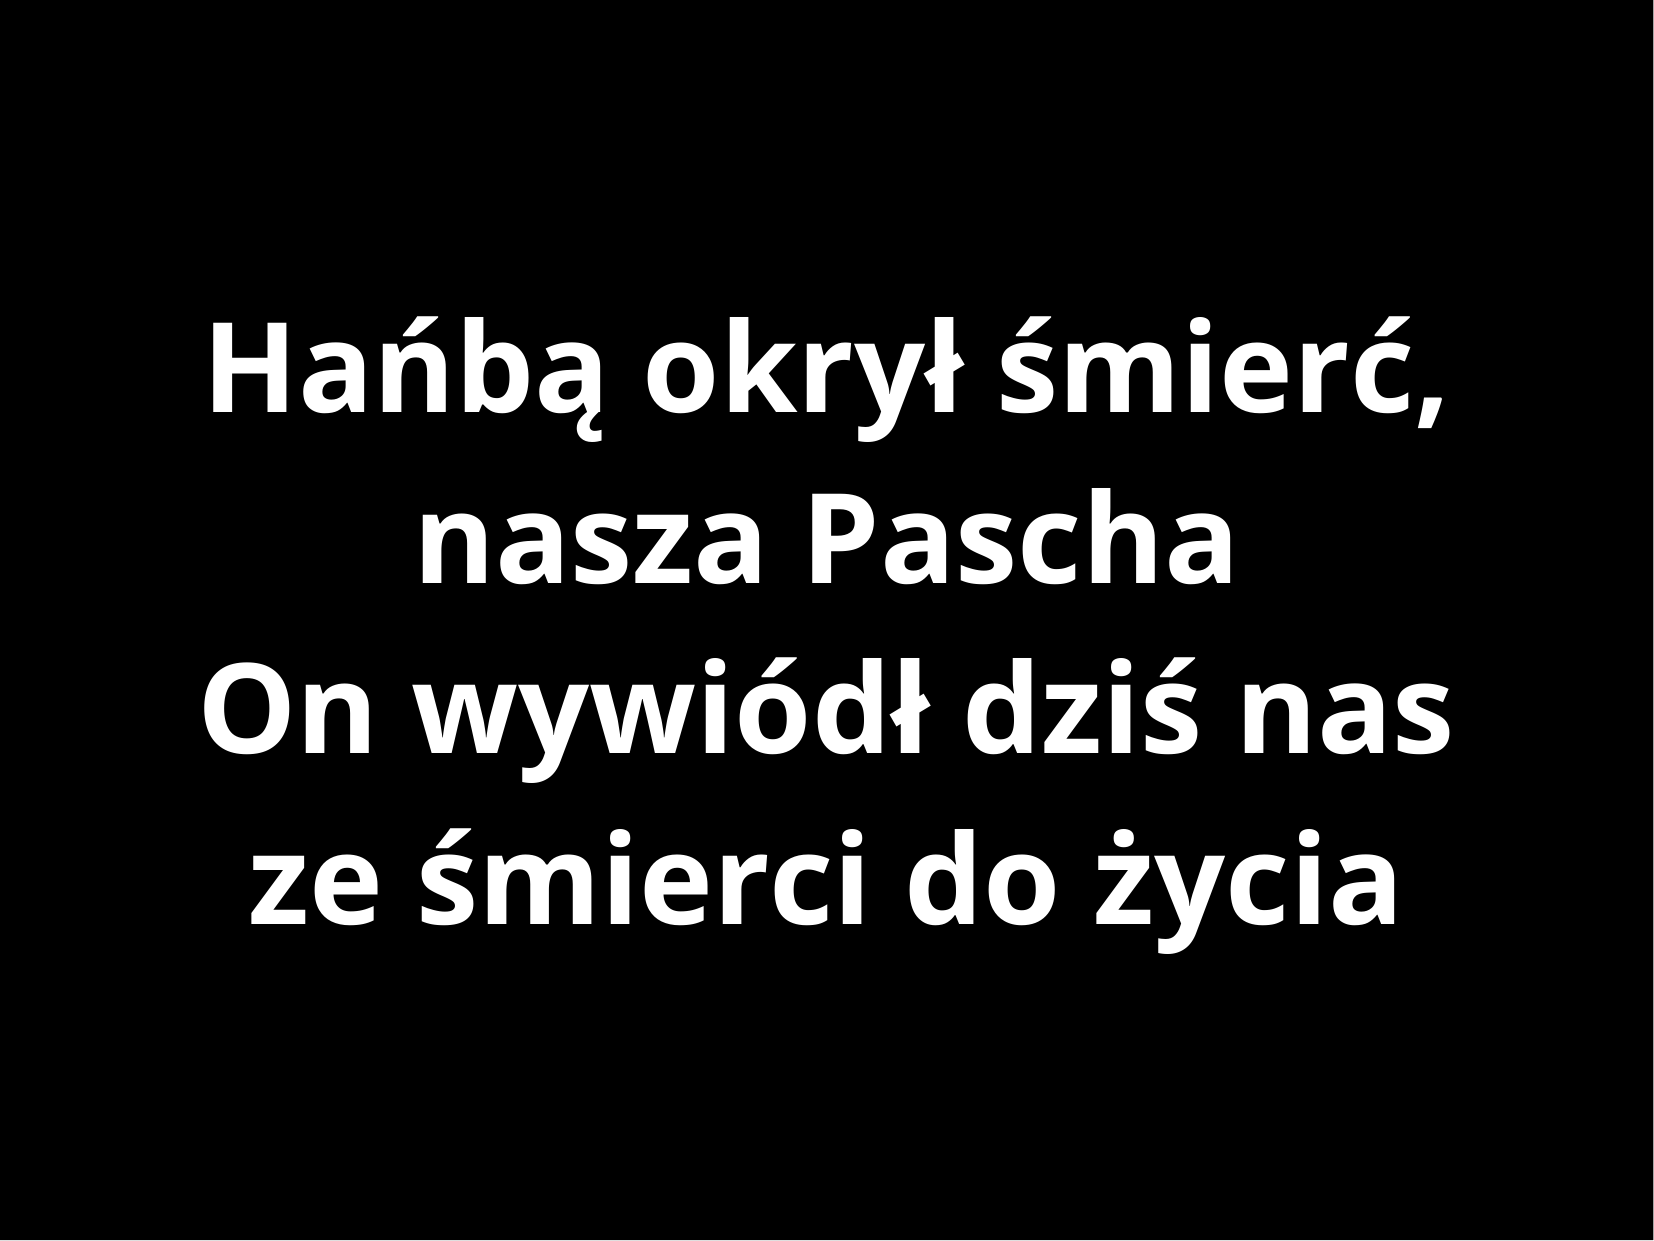

# Hańbą okrył śmierć, nasza Pascha On wywiódł dziś nas ze śmierci do życia